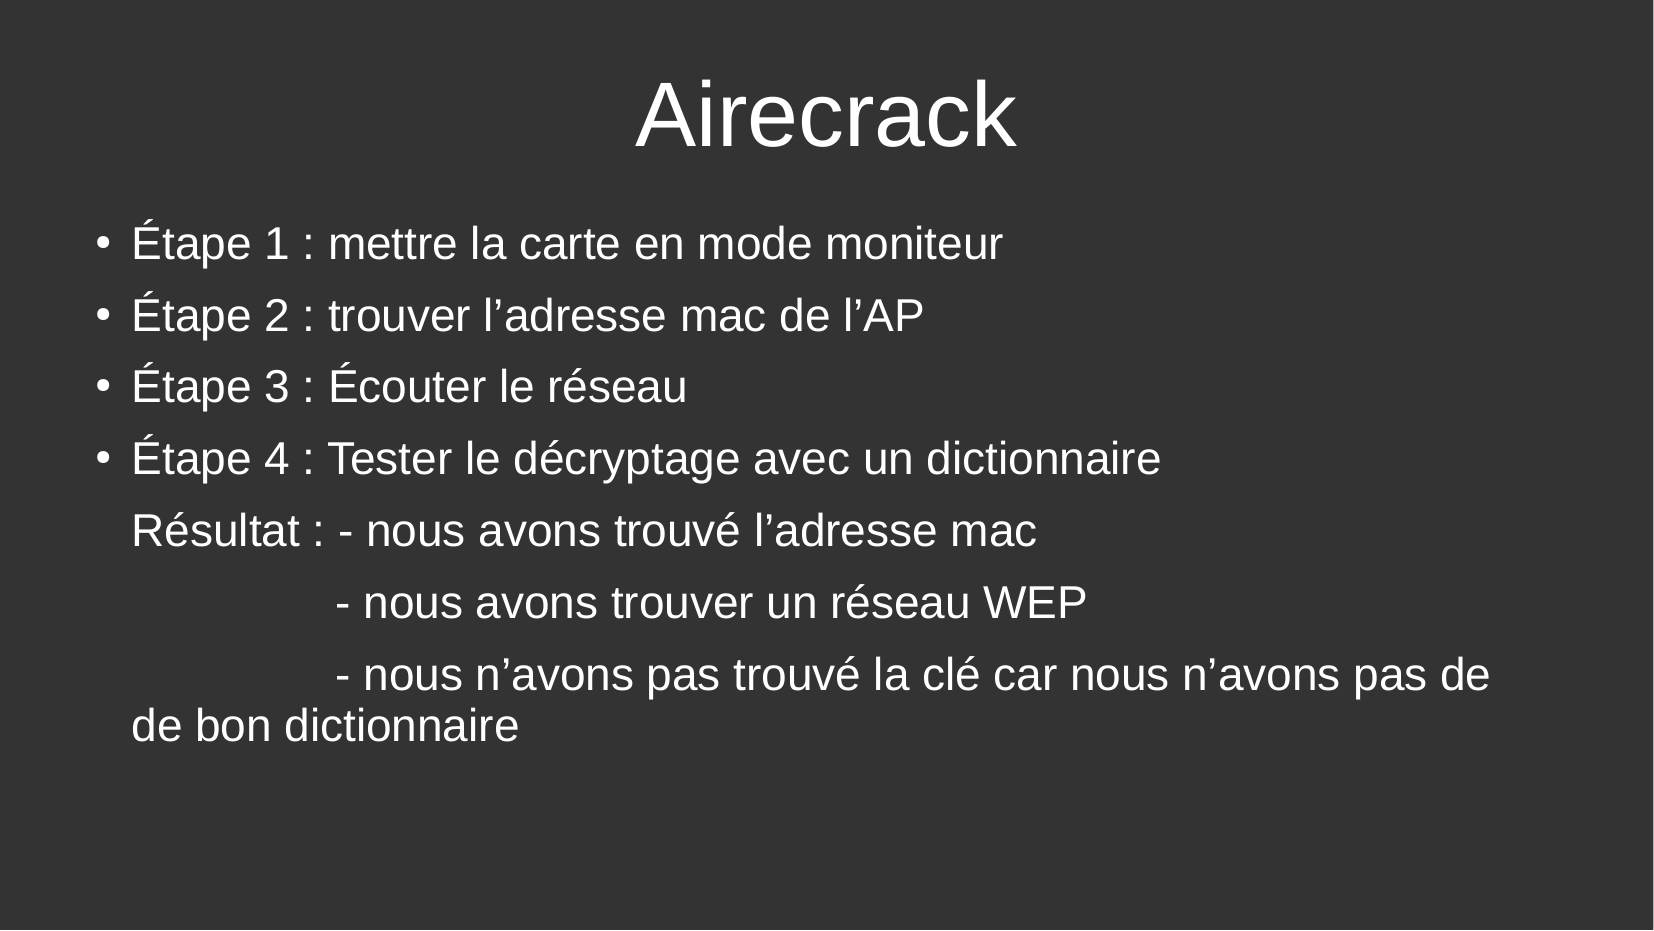

# Airecrack
Étape 1 : mettre la carte en mode moniteur
Étape 2 : trouver l’adresse mac de l’AP
Étape 3 : Écouter le réseau
Étape 4 : Tester le décryptage avec un dictionnaire
Résultat : - nous avons trouvé l’adresse mac
 - nous avons trouver un réseau WEP
 - nous n’avons pas trouvé la clé car nous n’avons pas de 					 de bon dictionnaire